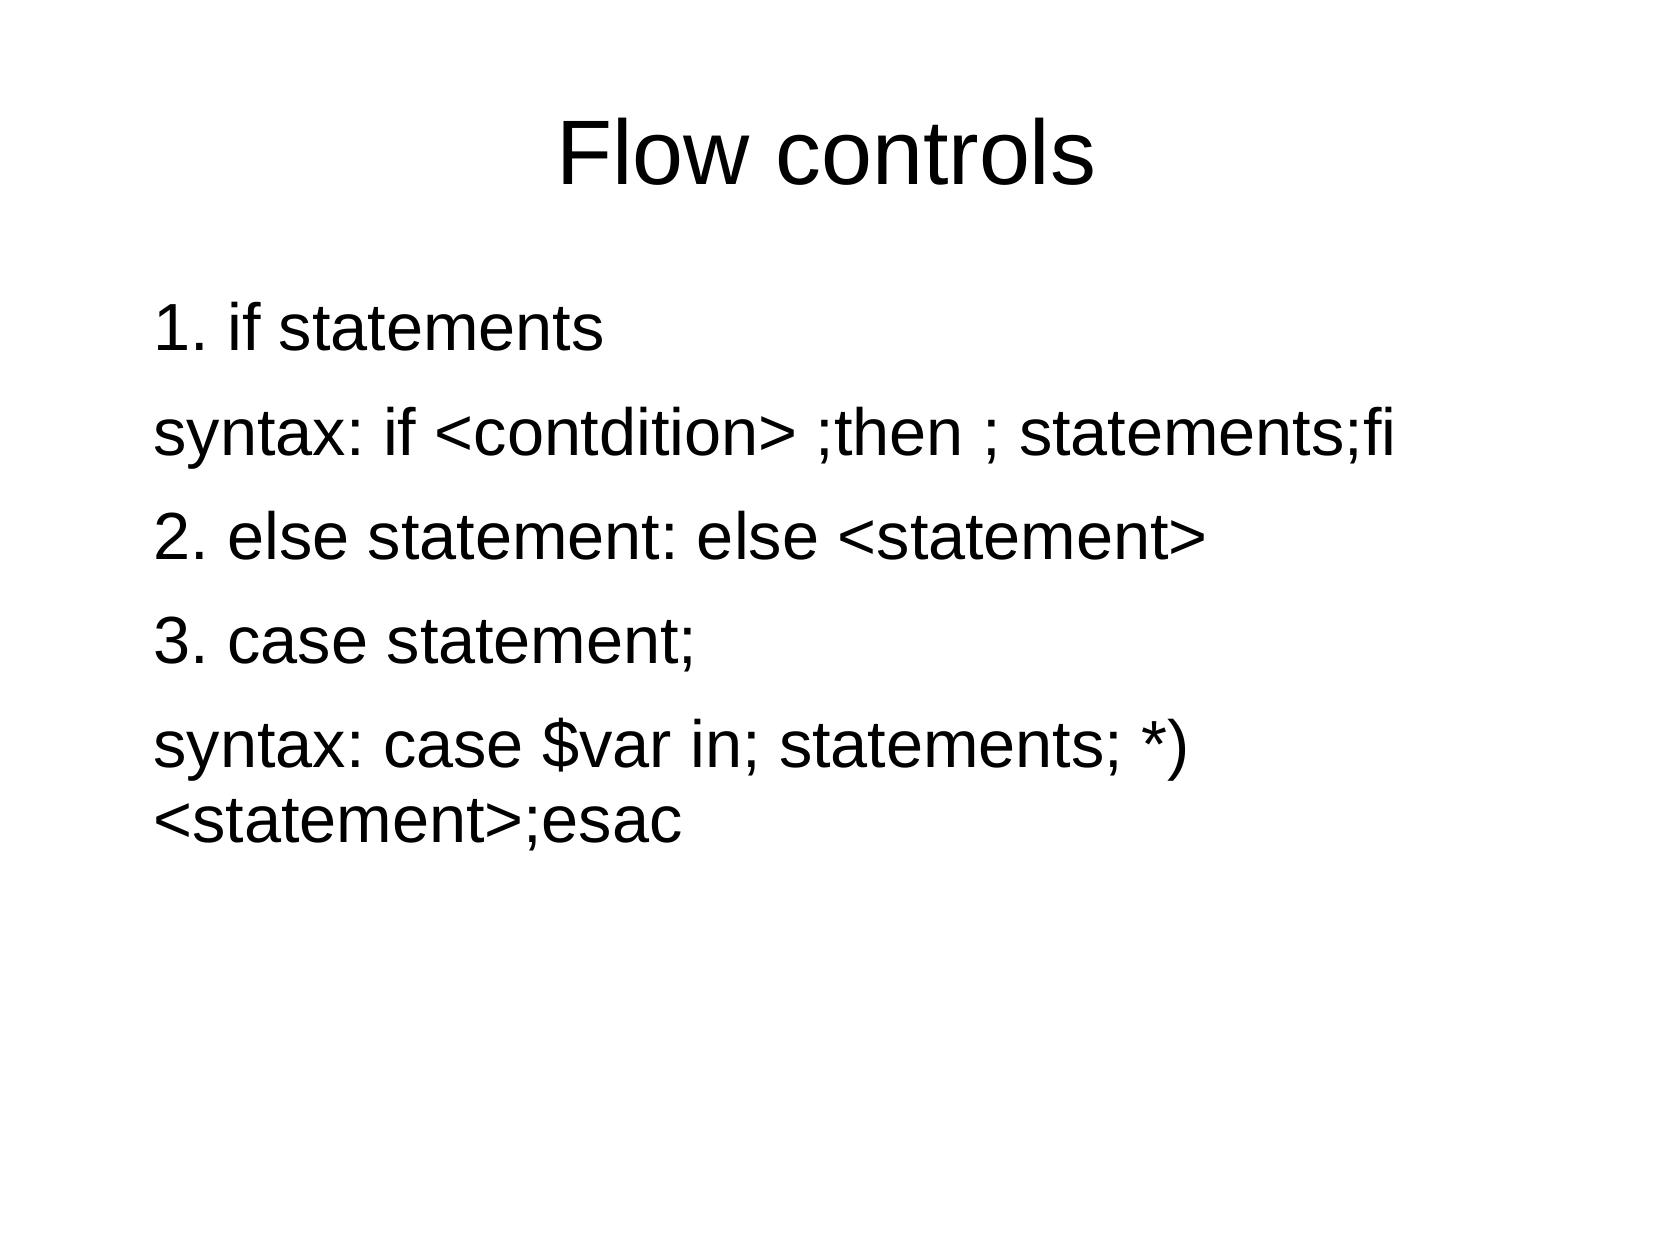

# Flow controls
1. if statements
syntax: if <contdition> ;then ; statements;fi
2. else statement: else <statement>
3. case statement;
syntax: case $var in; statements; *) <statement>;esac